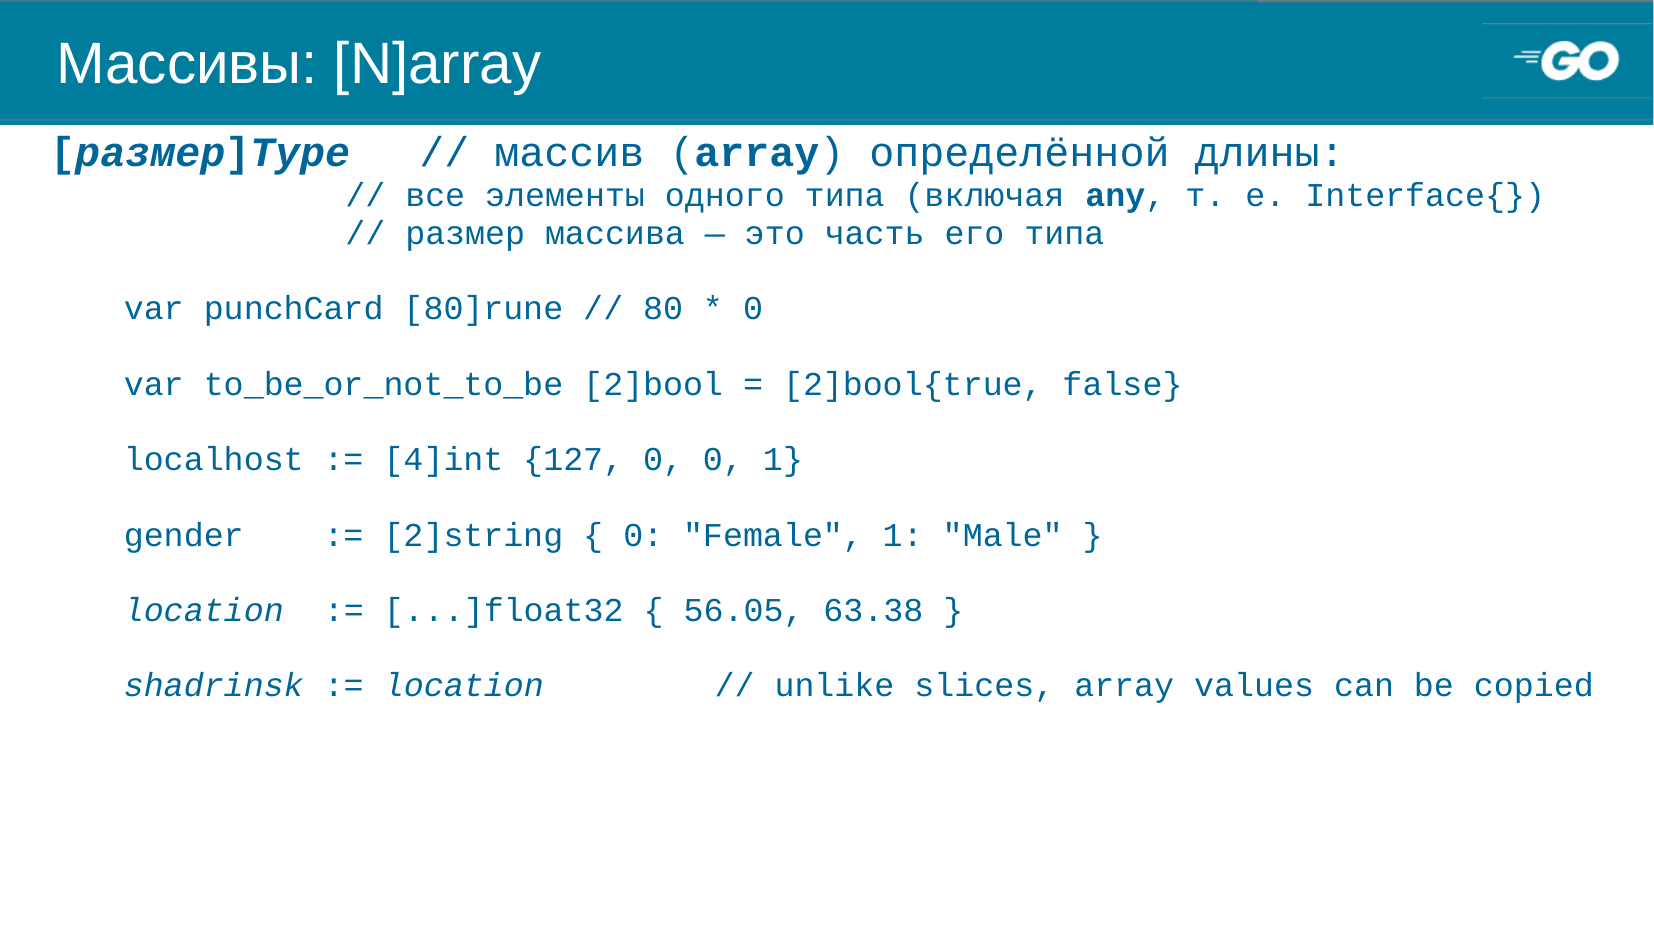

Массивы: [N]array
[размер]Type	// массив (array) определённой длины:
				// все элементы одного типа (включая any, т. е. Interface{})
				// размер массива — это часть его типа
	var punchCard [80]rune // 80 * 0
	var to_be_or_not_to_be [2]bool = [2]bool{true, false}
	localhost := [4]int {127, 0, 0, 1}
	gender := [2]string { 0: "Female", 1: "Male" }
	location := [...]float32 { 56.05, 63.38 }
	shadrinsk := location			// unlike slices, array values can be copied